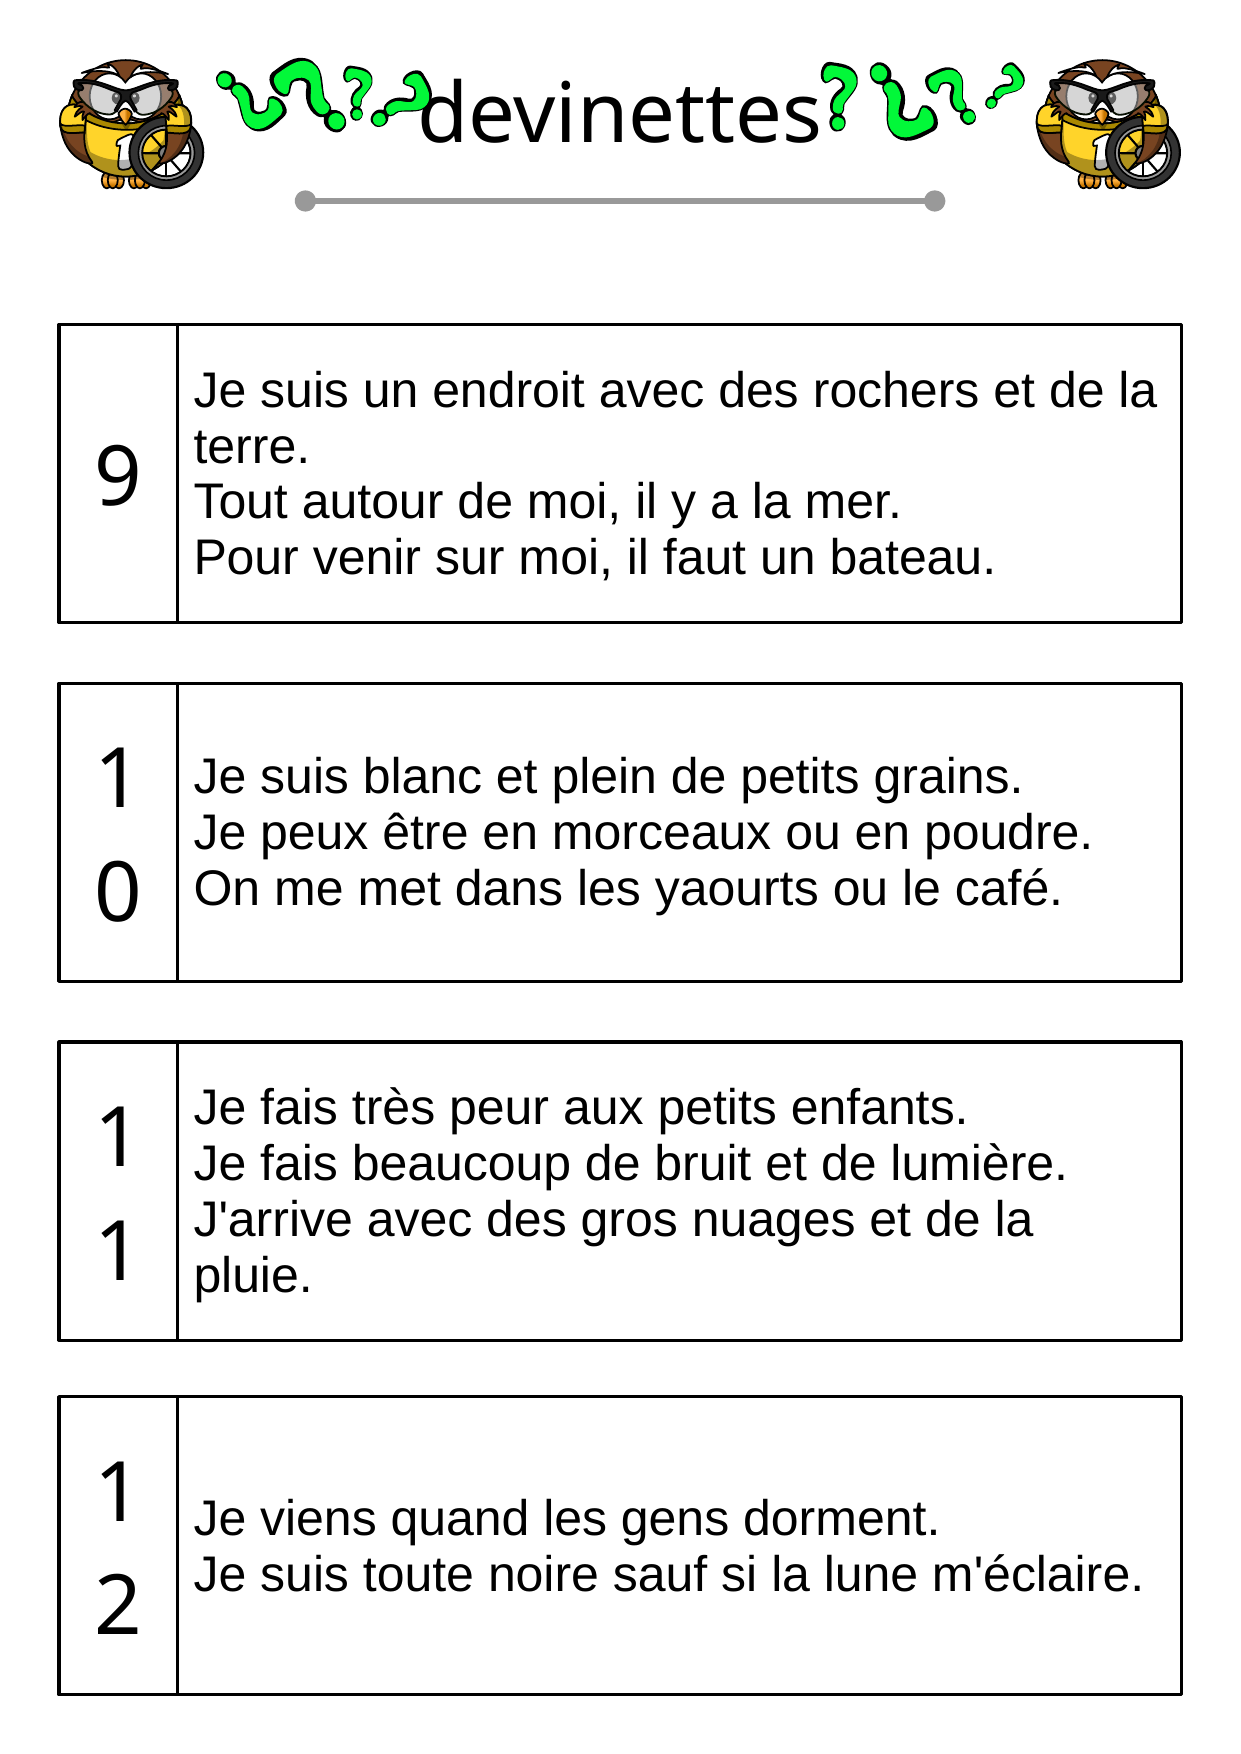

devinettes
9
Je suis un endroit avec des rochers et de la terre.
Tout autour de moi, il y a la mer.
Pour venir sur moi, il faut un bateau.
10
Je suis blanc et plein de petits grains.
Je peux être en morceaux ou en poudre.
On me met dans les yaourts ou le café.
11
Je fais très peur aux petits enfants.
Je fais beaucoup de bruit et de lumière.
J'arrive avec des gros nuages et de la pluie.
12
Je viens quand les gens dorment.
Je suis toute noire sauf si la lune m'éclaire.